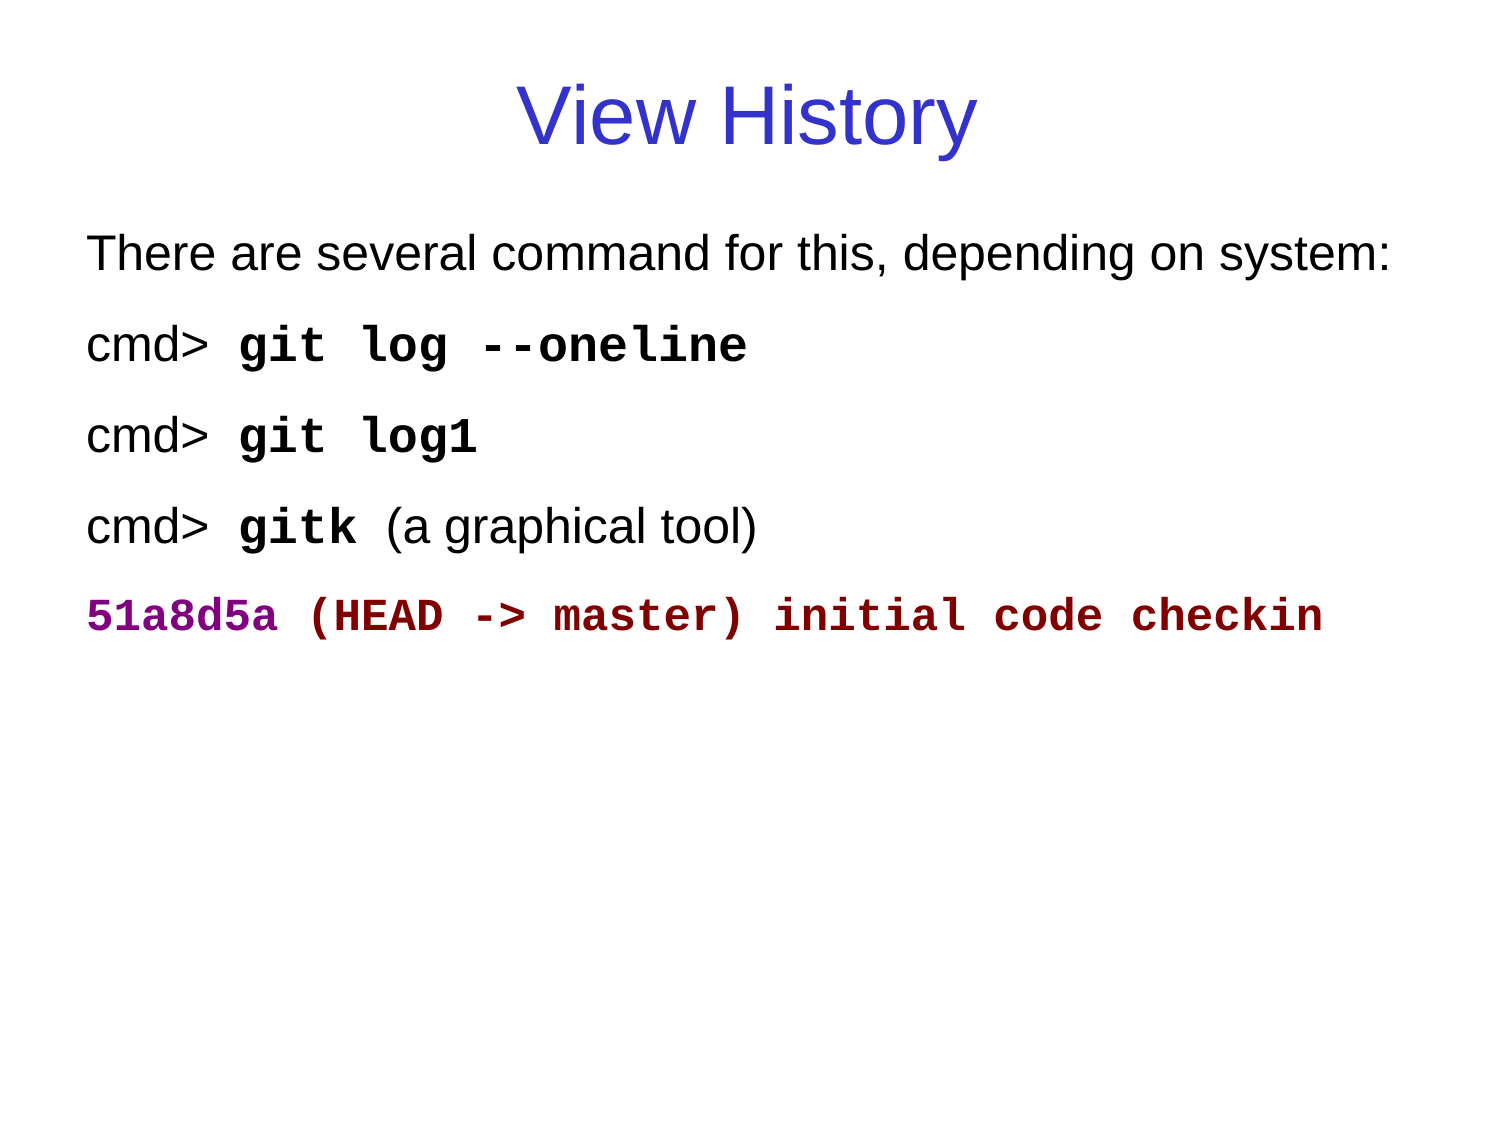

# View History
There are several command for this, depending on system:
cmd> git log --oneline
cmd> git log1
cmd> gitk (a graphical tool)
51a8d5a (HEAD -> master) initial code checkin